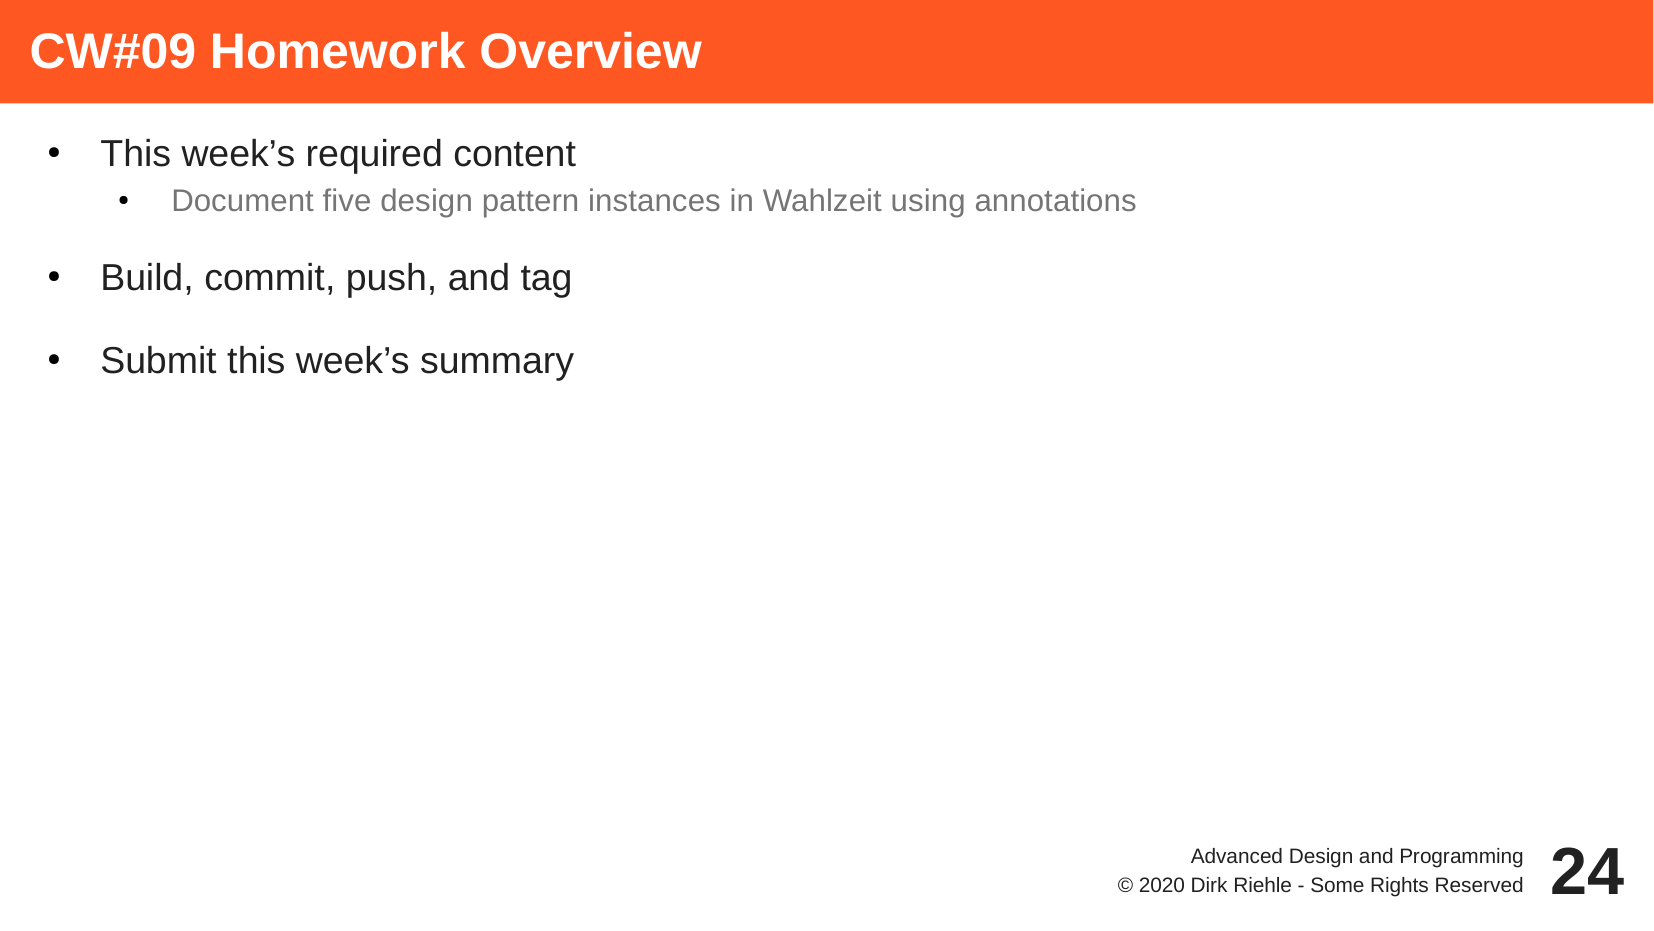

# CW#09 Homework Overview
This week’s required content
Document five design pattern instances in Wahlzeit using annotations
Build, commit, push, and tag
Submit this week’s summary
Advanced Design and Programming
24
© 2020 Dirk Riehle - Some Rights Reserved